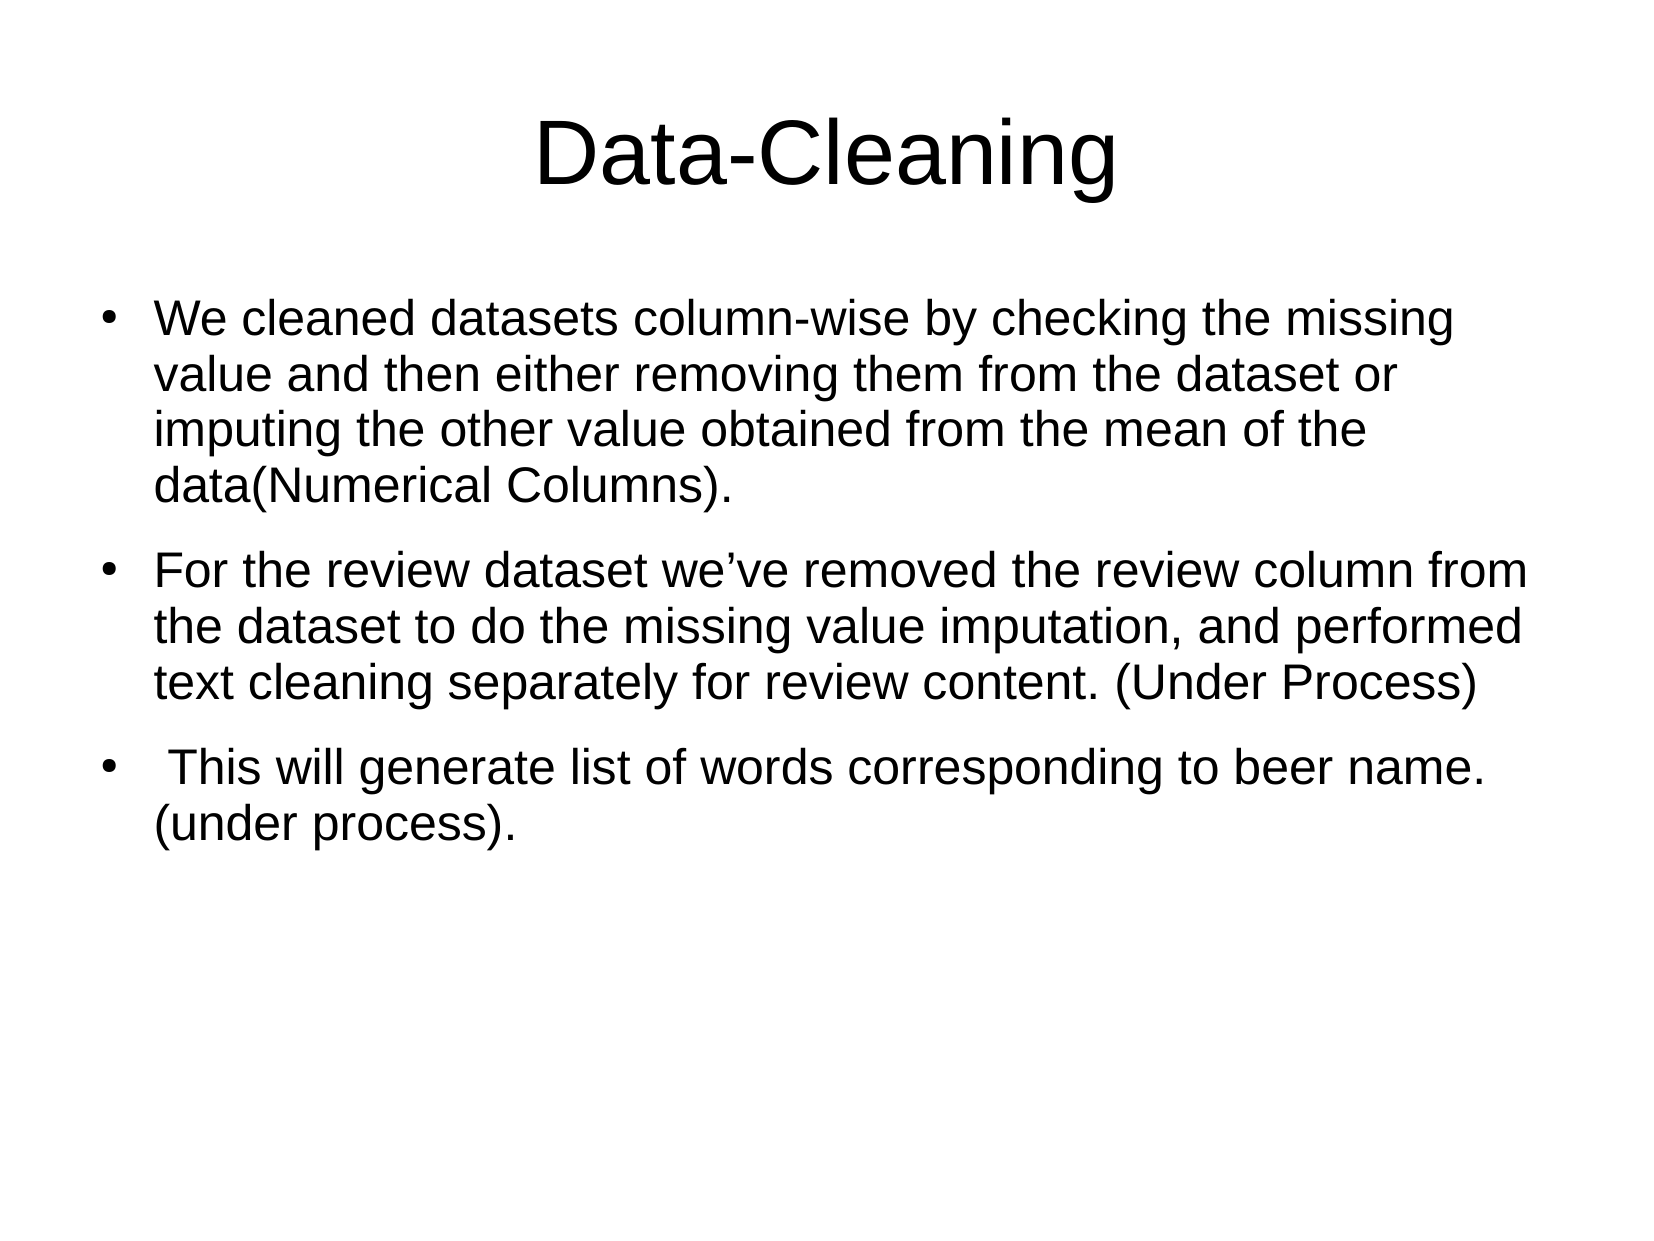

# Data-Cleaning
We cleaned datasets column-wise by checking the missing value and then either removing them from the dataset or imputing the other value obtained from the mean of the data(Numerical Columns).
For the review dataset we’ve removed the review column from the dataset to do the missing value imputation, and performed text cleaning separately for review content. (Under Process)
 This will generate list of words corresponding to beer name. (under process).